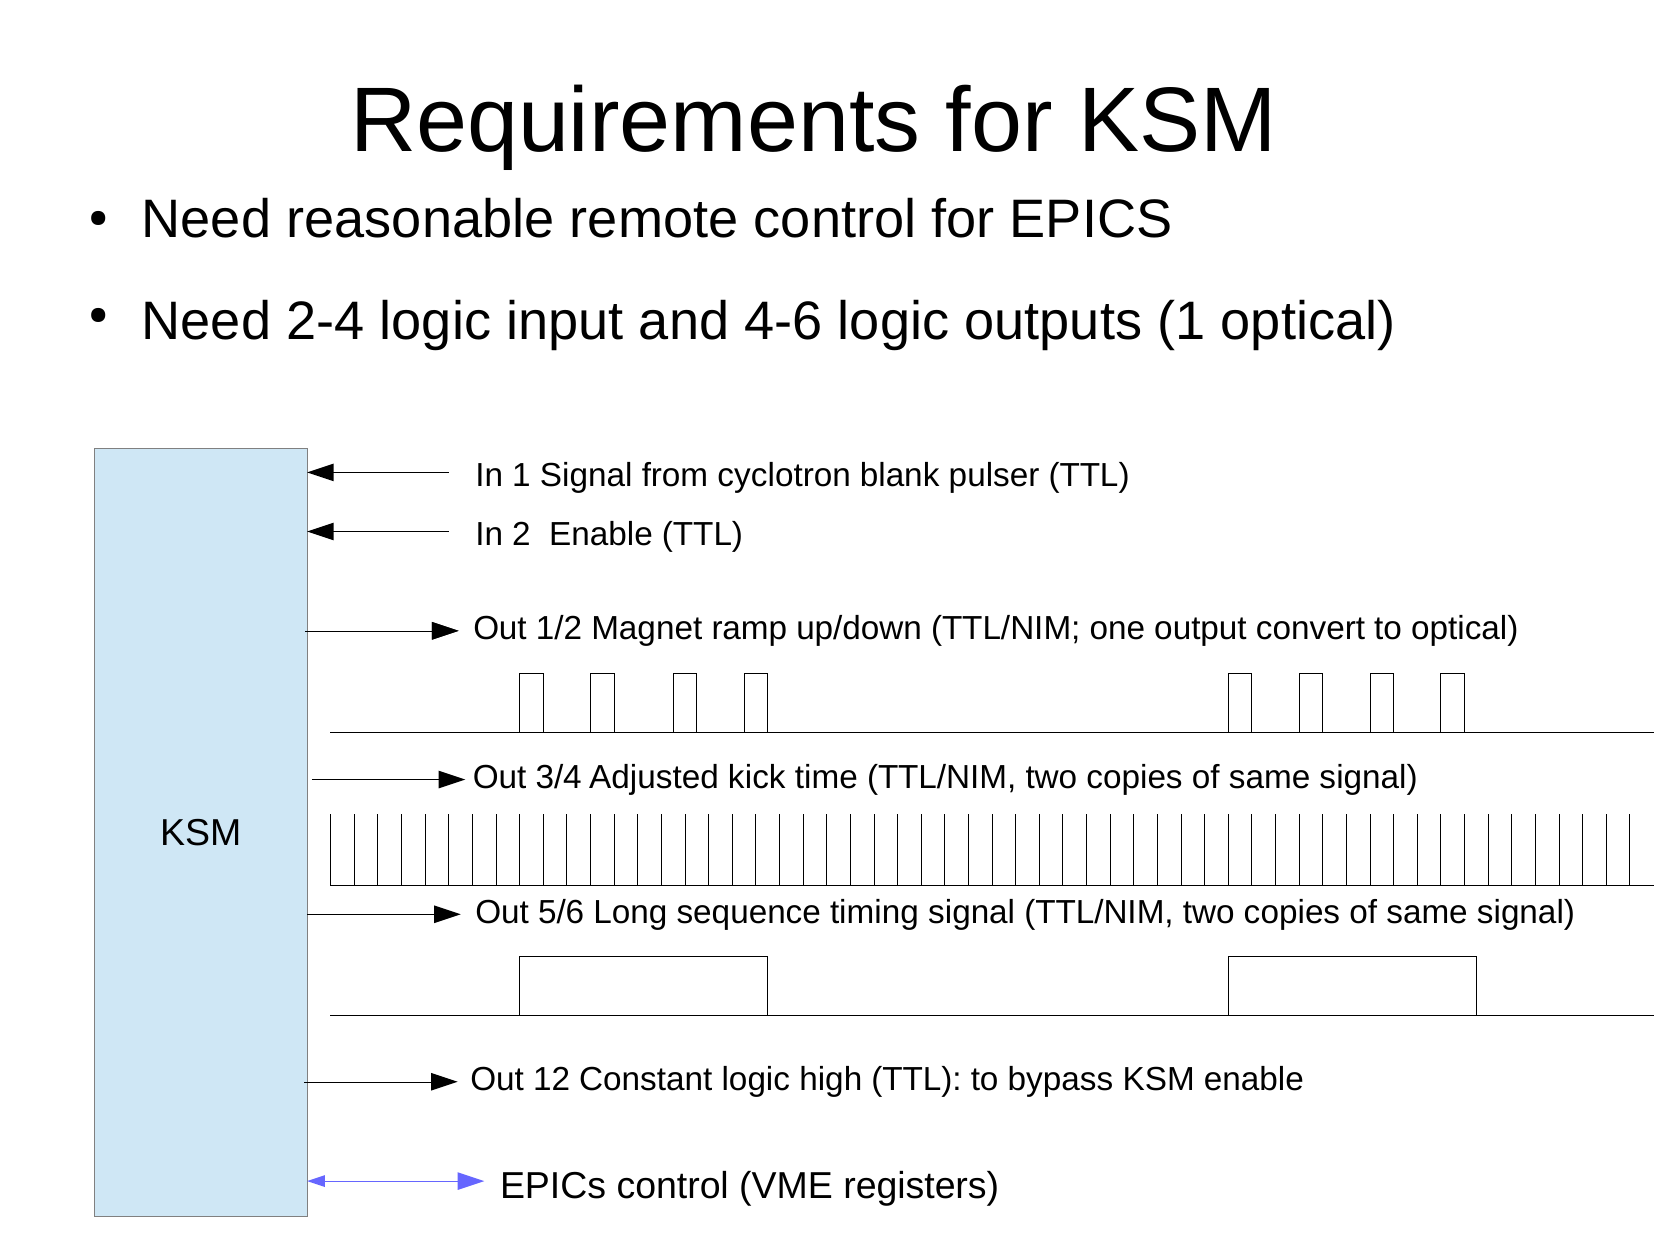

# Requirements for KSM
Need reasonable remote control for EPICS
Need 2-4 logic input and 4-6 logic outputs (1 optical)
KSM
In 1 Signal from cyclotron blank pulser (TTL)
In 2 Enable (TTL)
Out 1/2 Magnet ramp up/down (TTL/NIM; one output convert to optical)
 Out 3/4 Adjusted kick time (TTL/NIM, two copies of same signal)
Out 5/6 Long sequence timing signal (TTL/NIM, two copies of same signal)
Out 12 Constant logic high (TTL): to bypass KSM enable
EPICs control (VME registers)